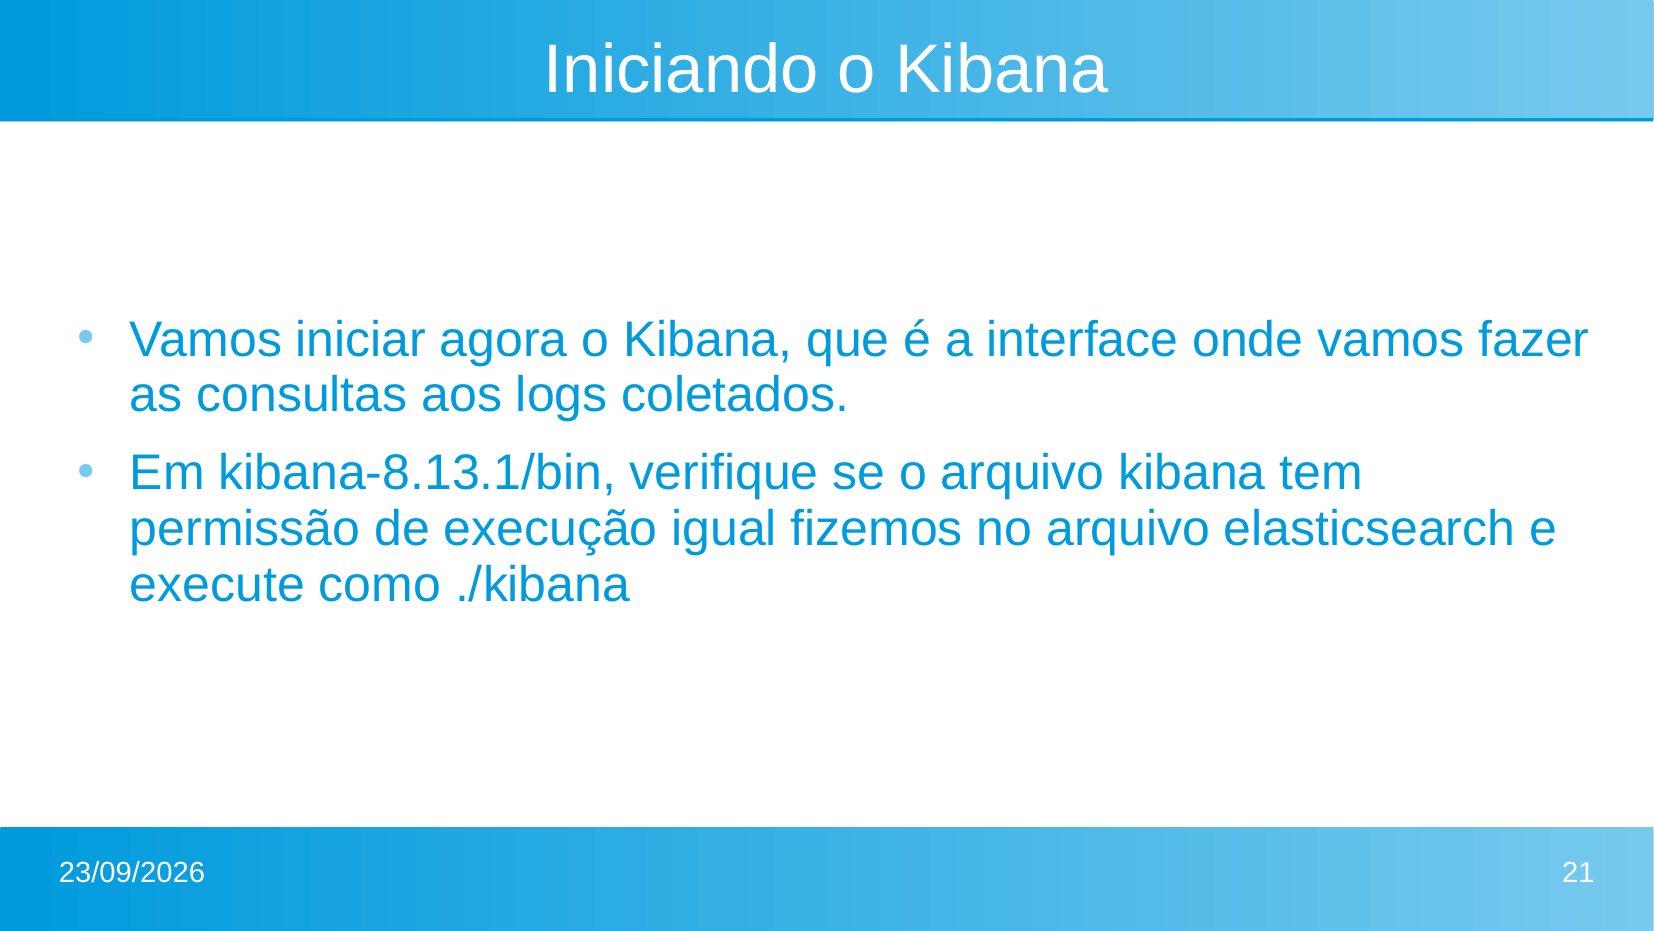

# Iniciando o Kibana
Vamos iniciar agora o Kibana, que é a interface onde vamos fazer as consultas aos logs coletados.
Em kibana-8.13.1/bin, verifique se o arquivo kibana tem permissão de execução igual fizemos no arquivo elasticsearch e execute como ./kibana
21